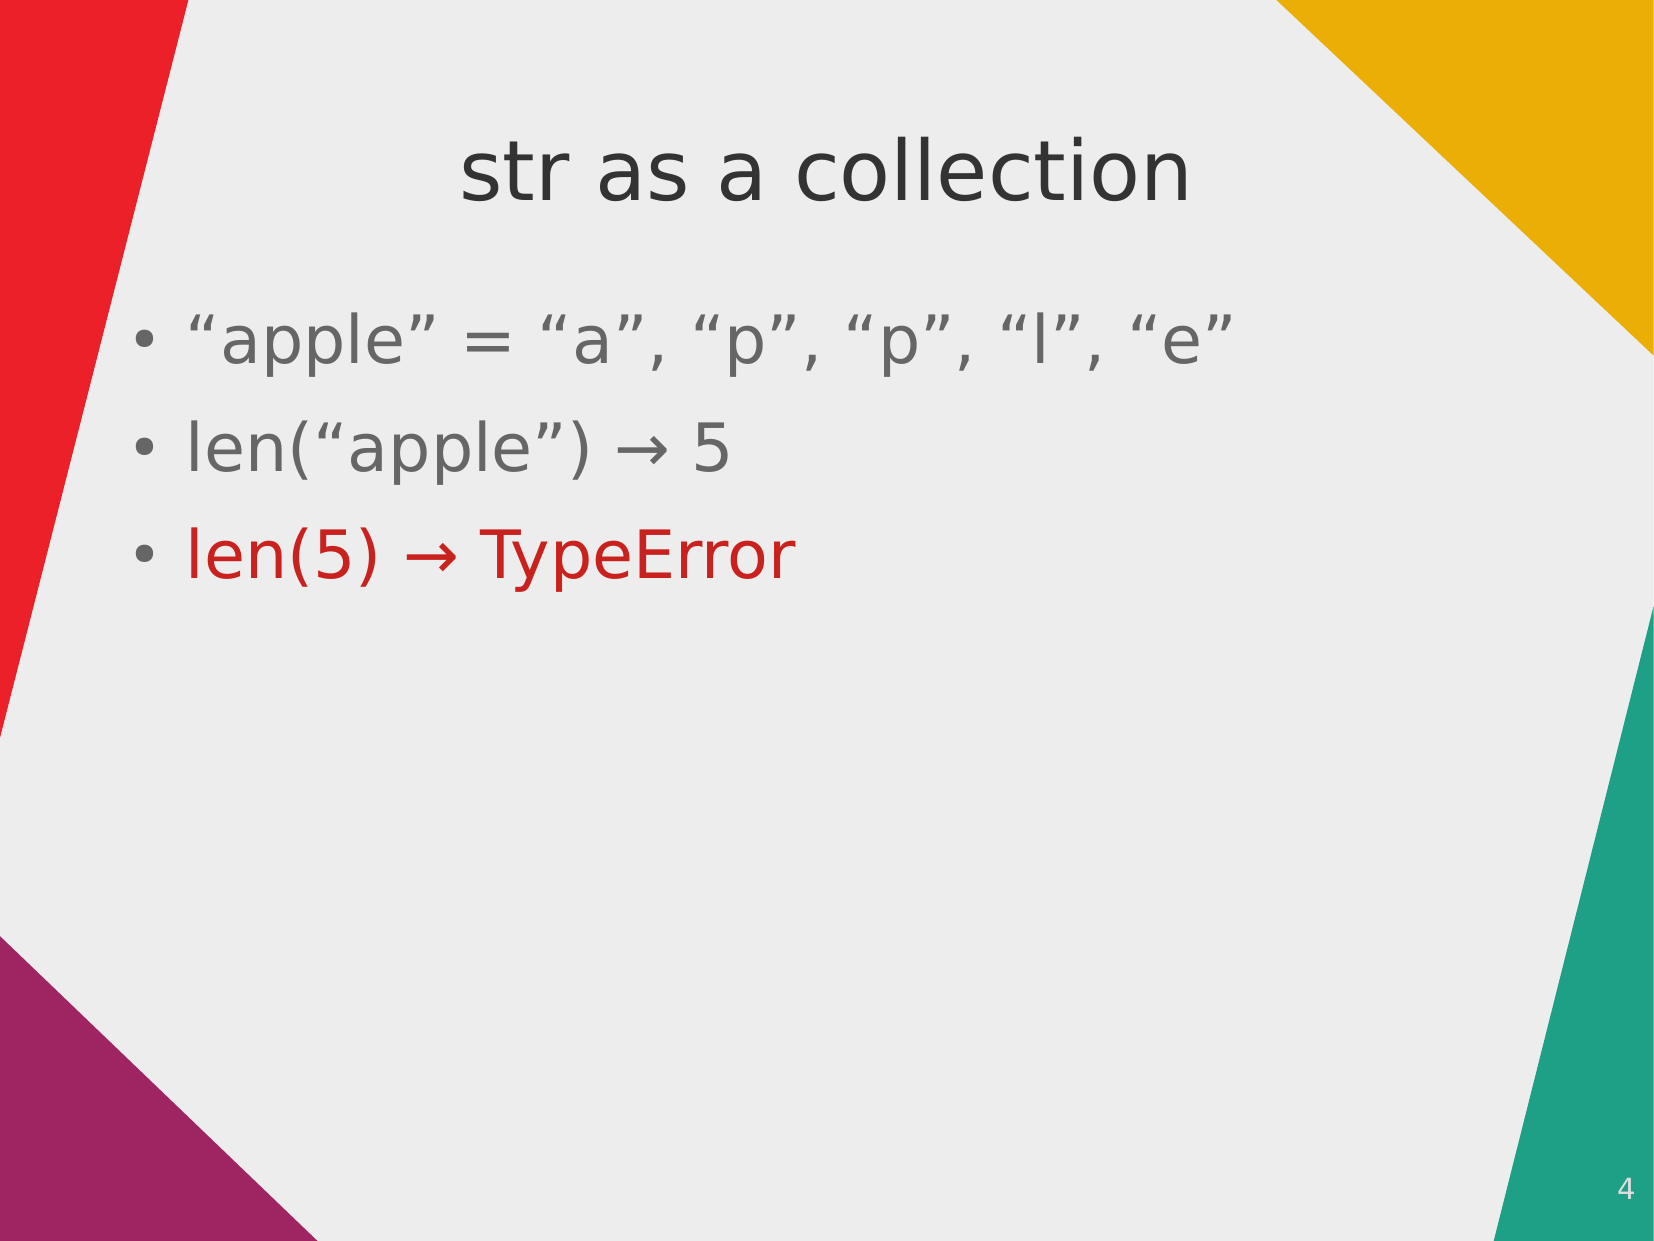

# str as a collection
“apple” = “a”, “p”, “p”, “l”, “e”
len(“apple”) → 5
len(5) → TypeError
4